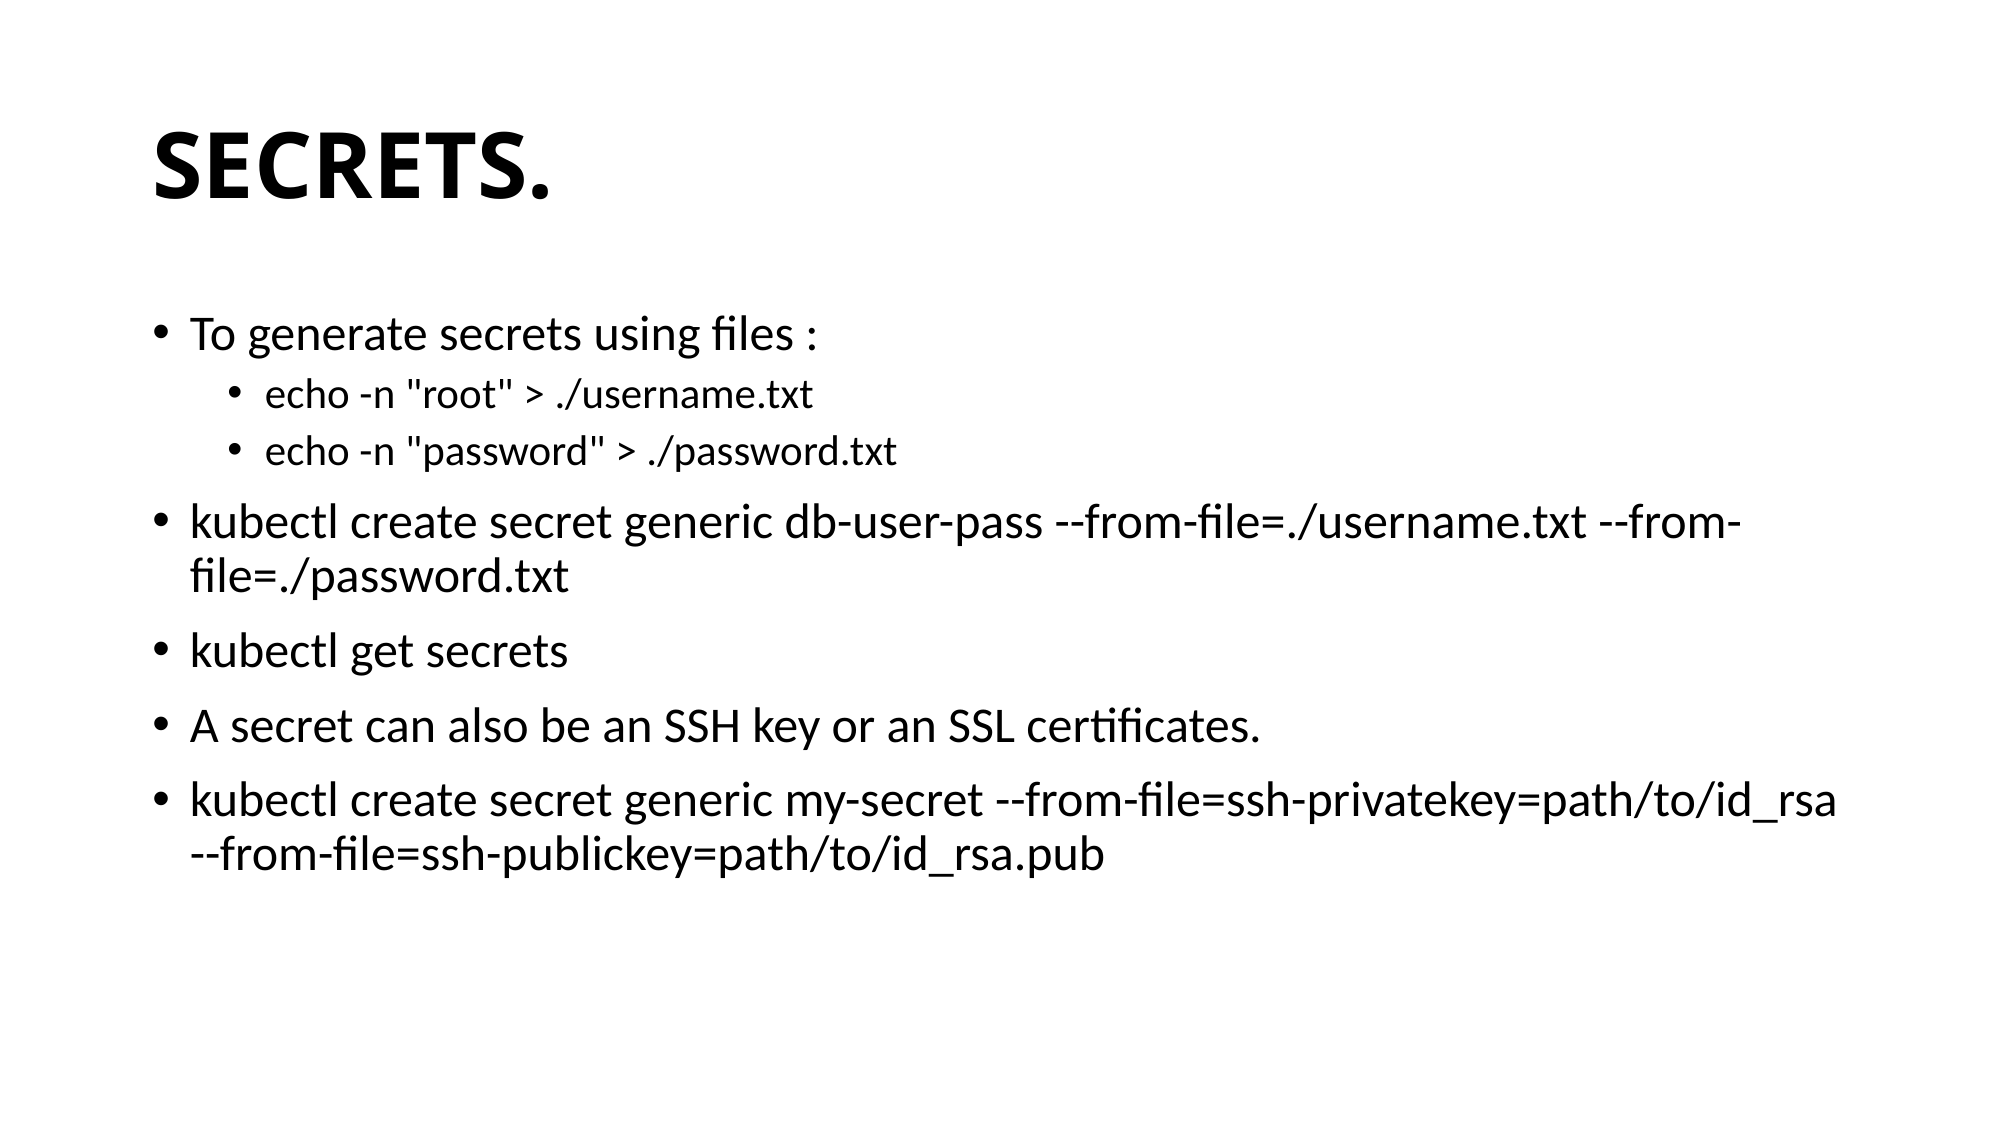

# SECRETS.
To generate secrets using files :
echo -n "root" > ./username.txt
echo -n "password" > ./password.txt
kubectl create secret generic db-user-pass --from-file=./username.txt --from-file=./password.txt
kubectl get secrets
A secret can also be an SSH key or an SSL certificates.
kubectl create secret generic my-secret --from-file=ssh-privatekey=path/to/id_rsa --from-file=ssh-publickey=path/to/id_rsa.pub